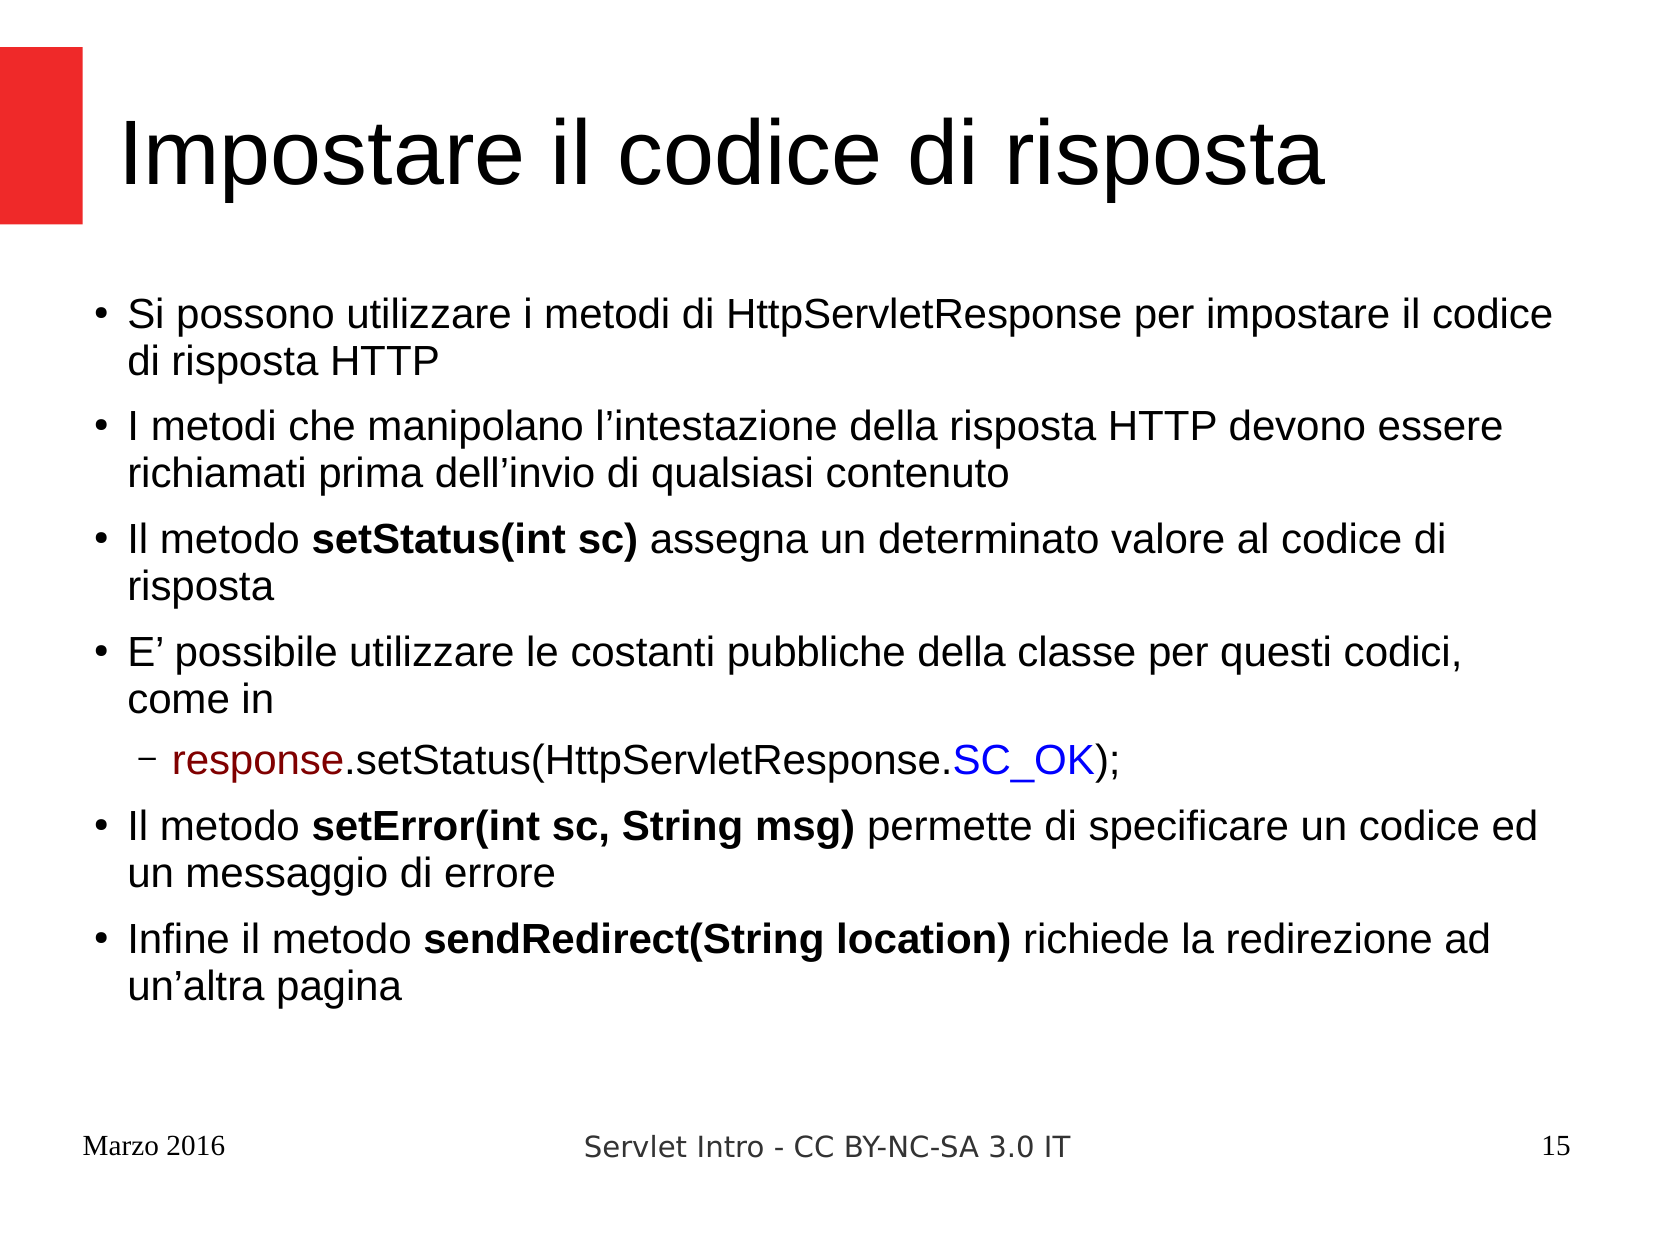

# Impostare il codice di risposta
Si possono utilizzare i metodi di HttpServletResponse per impostare il codice di risposta HTTP
I metodi che manipolano l’intestazione della risposta HTTP devono essere richiamati prima dell’invio di qualsiasi contenuto
Il metodo setStatus(int sc) assegna un determinato valore al codice di risposta
E’ possibile utilizzare le costanti pubbliche della classe per questi codici, come in
response.setStatus(HttpServletResponse.SC_OK);
Il metodo setError(int sc, String msg) permette di specificare un codice ed un messaggio di errore
Infine il metodo sendRedirect(String location) richiede la redirezione ad un’altra pagina
Your Date Here
Your Footer Here
15